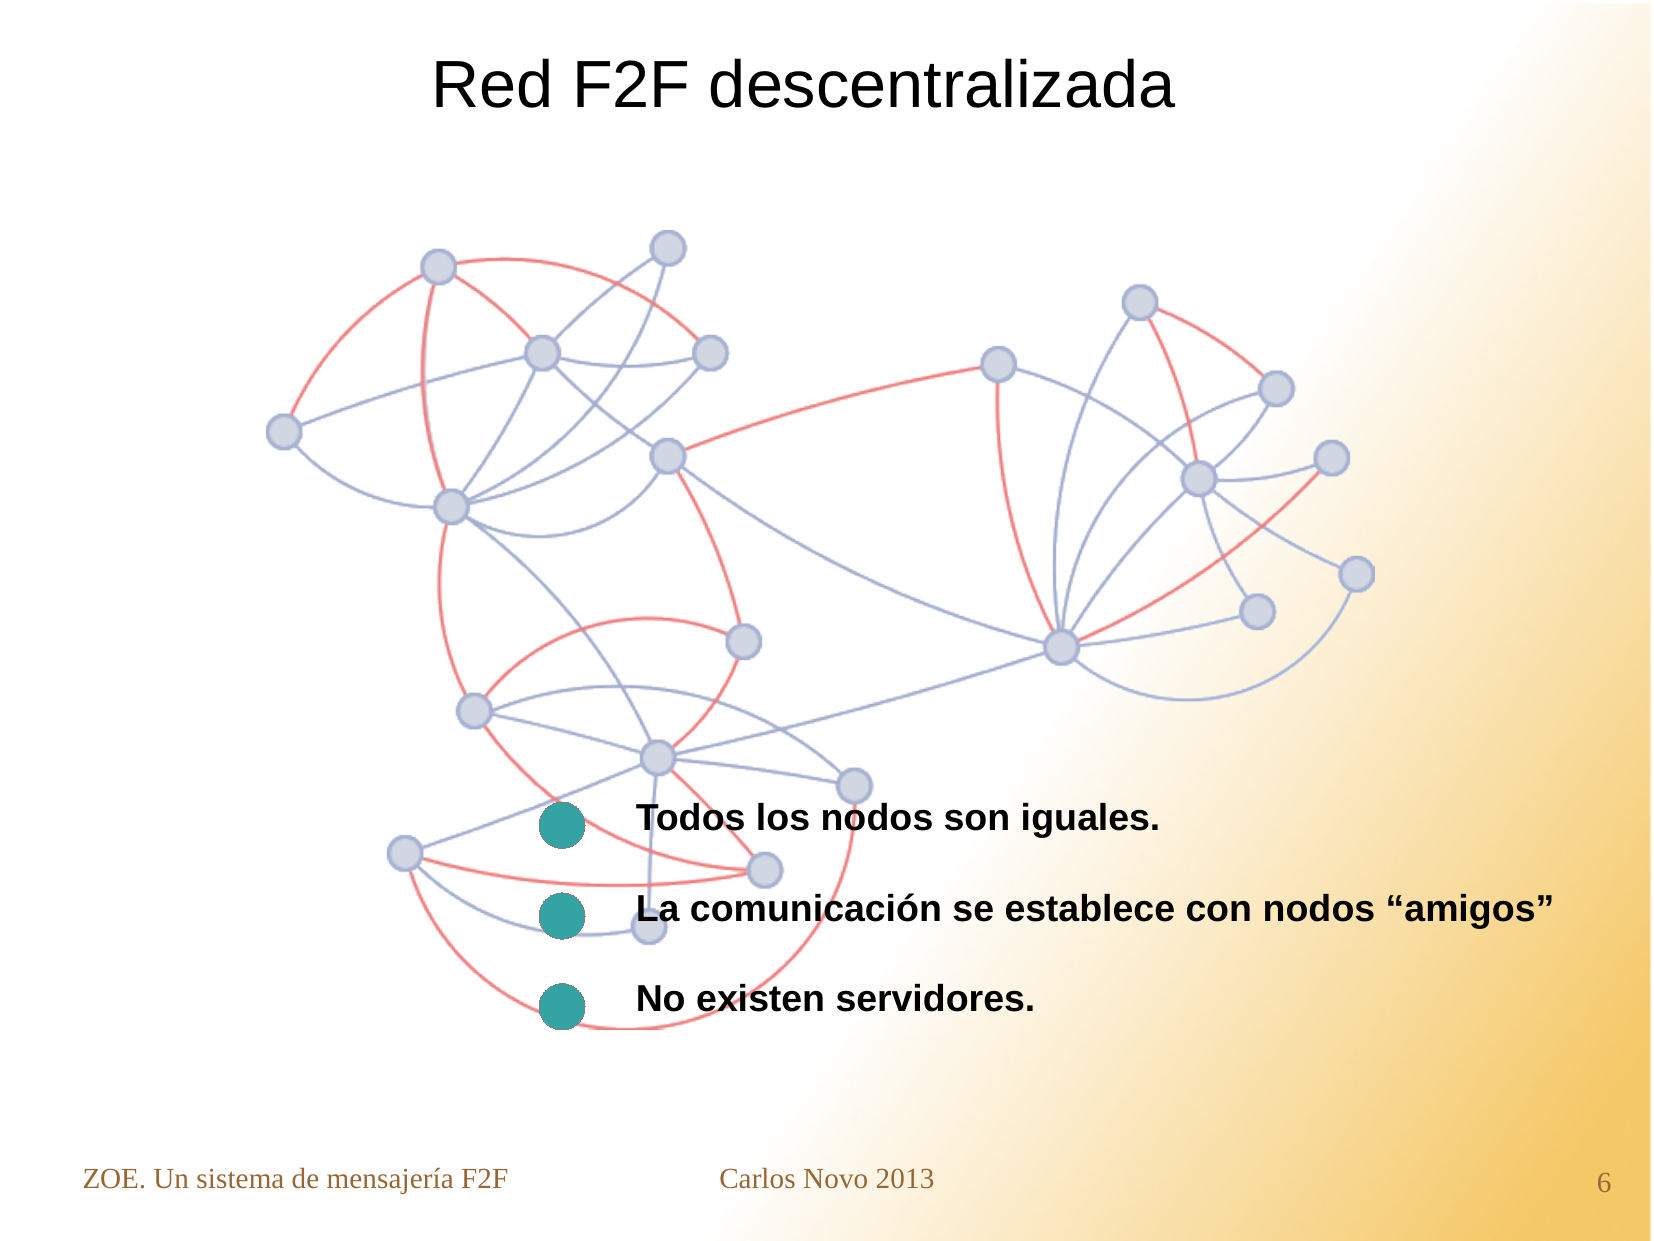

Red F2F descentralizada
Todos los nodos son iguales.
La comunicación se establece con nodos “amigos”
No existen servidores.
6